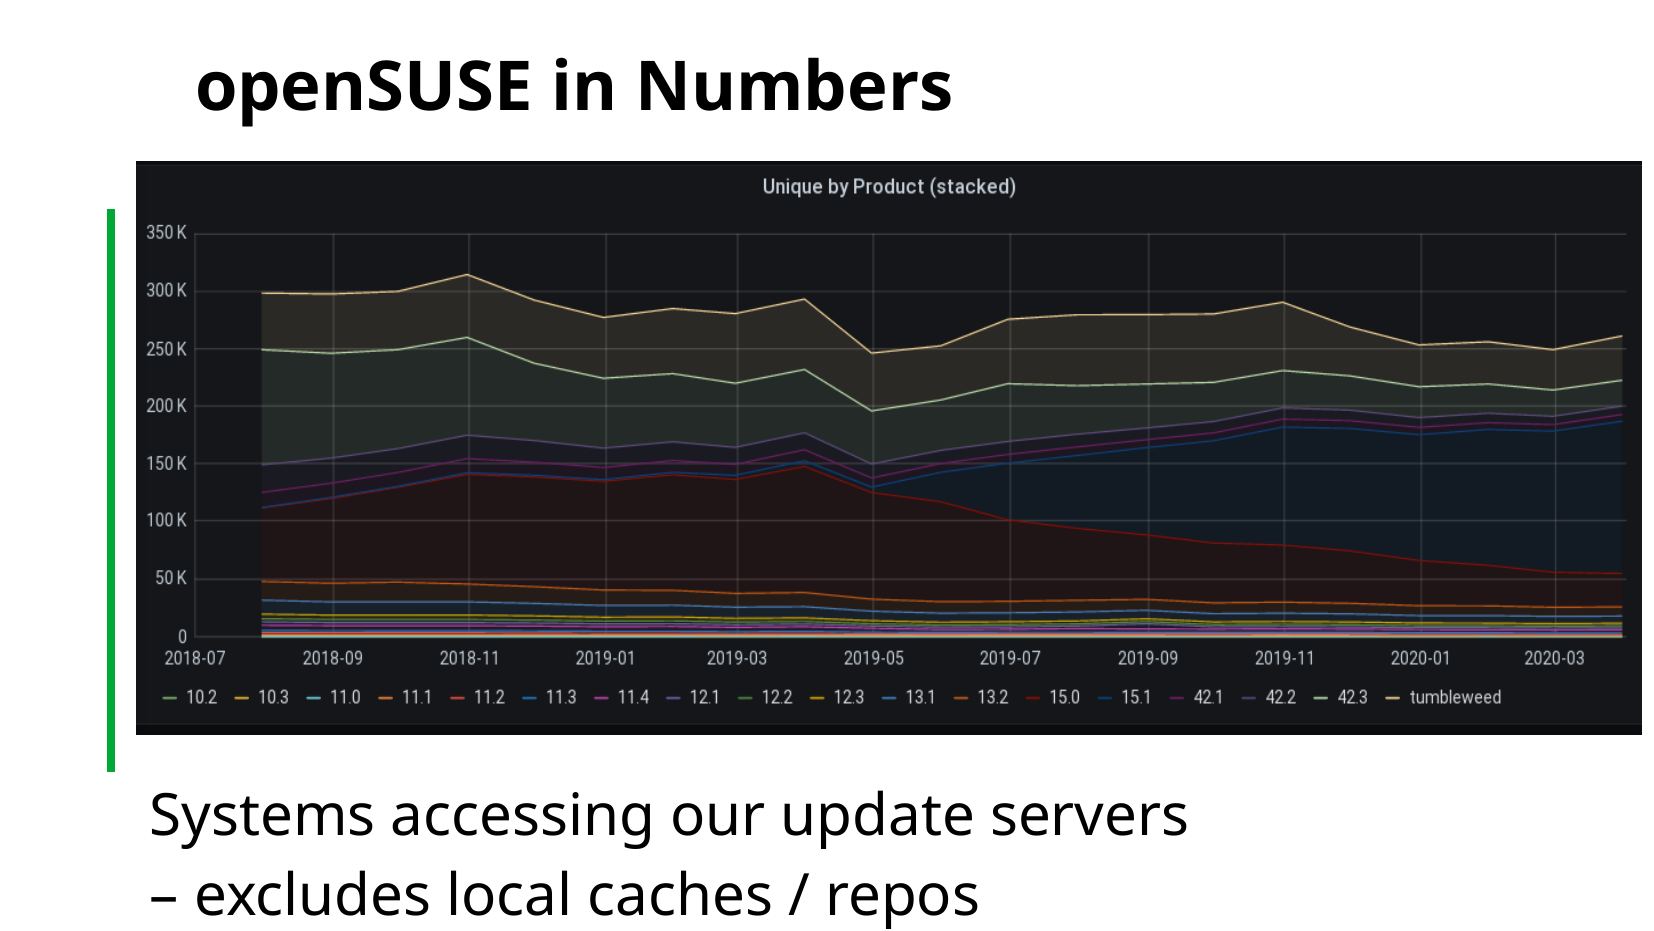

# openSUSE in Numbers
Systems accessing our update servers
– excludes local caches / repos